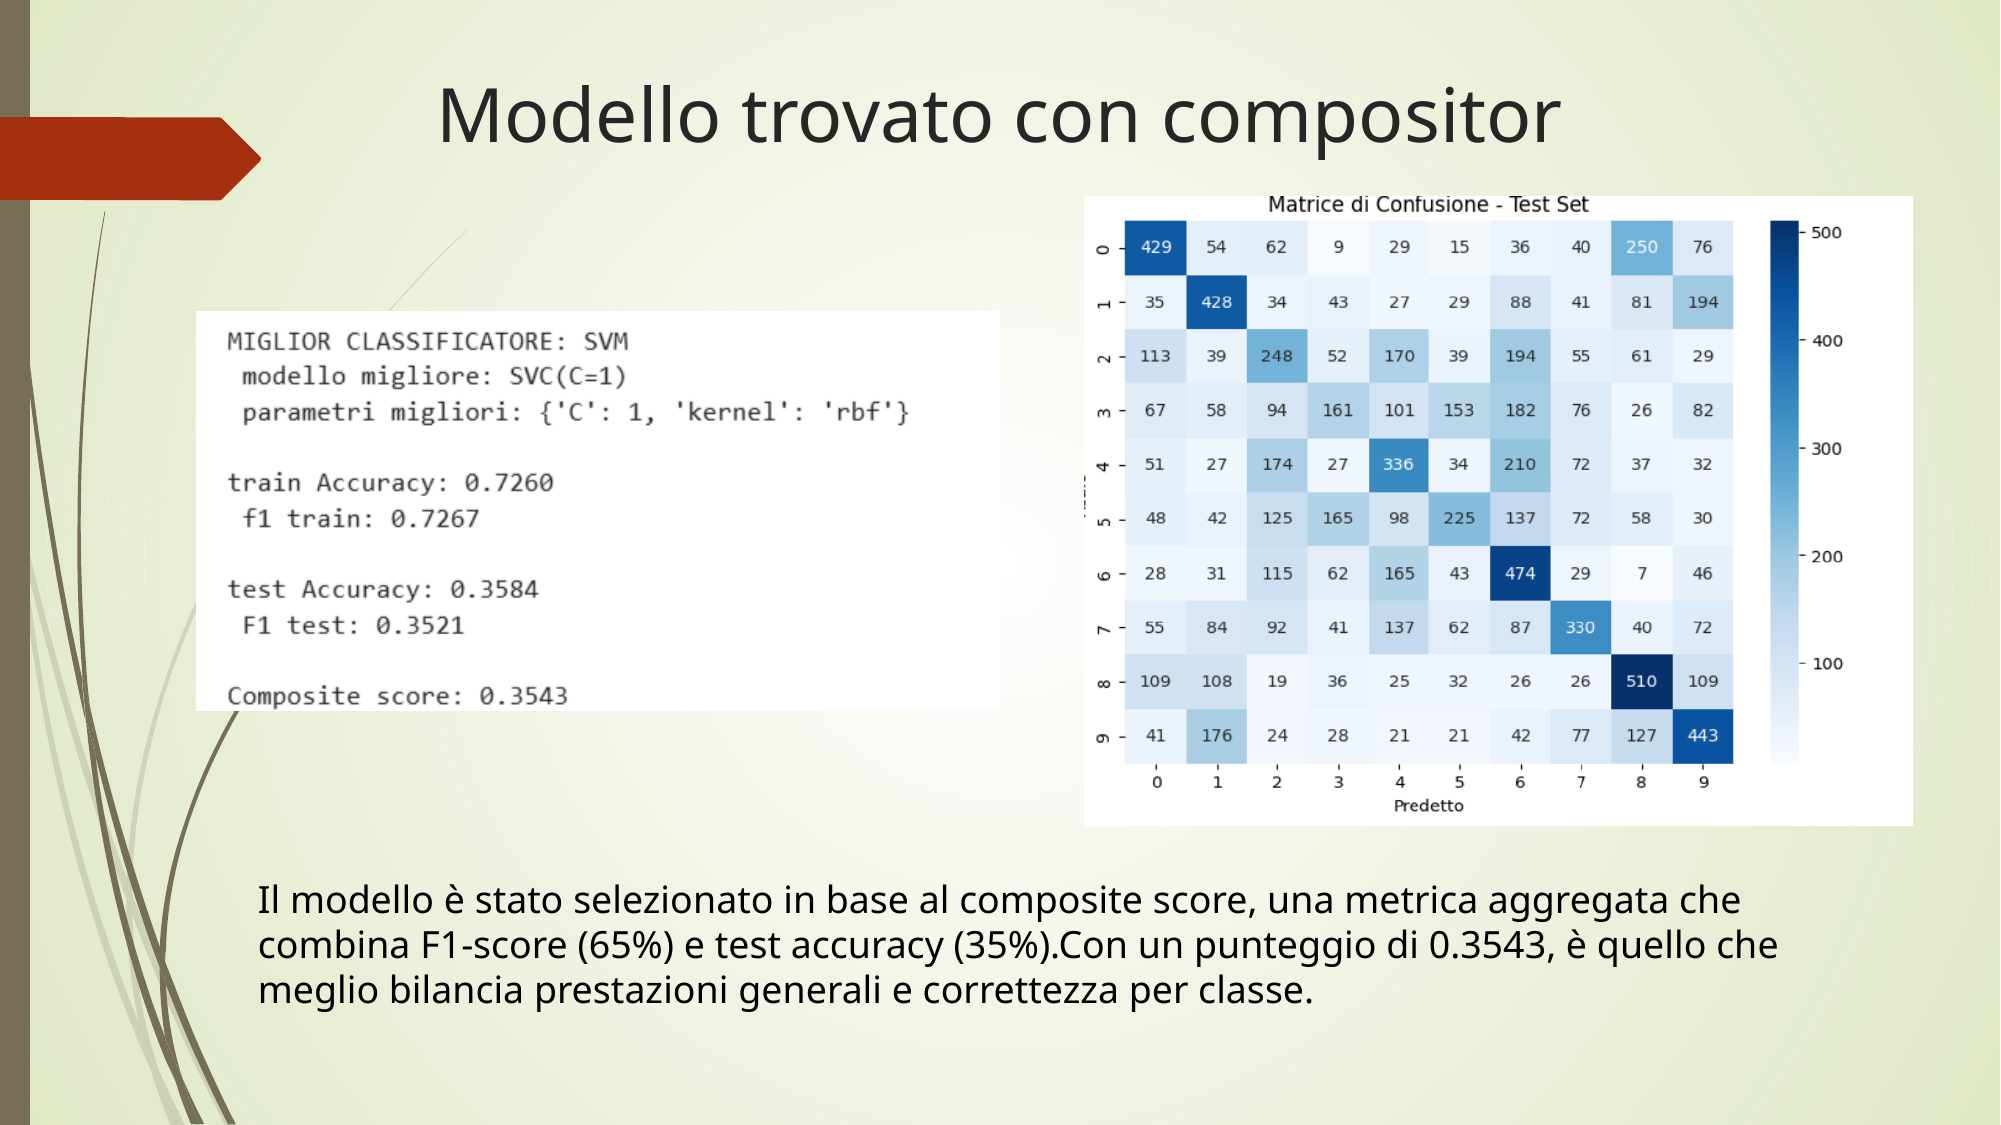

# Modello trovato con compositor
Il modello è stato selezionato in base al composite score, una metrica aggregata che combina F1-score (65%) e test accuracy (35%).Con un punteggio di 0.3543, è quello che meglio bilancia prestazioni generali e correttezza per classe.